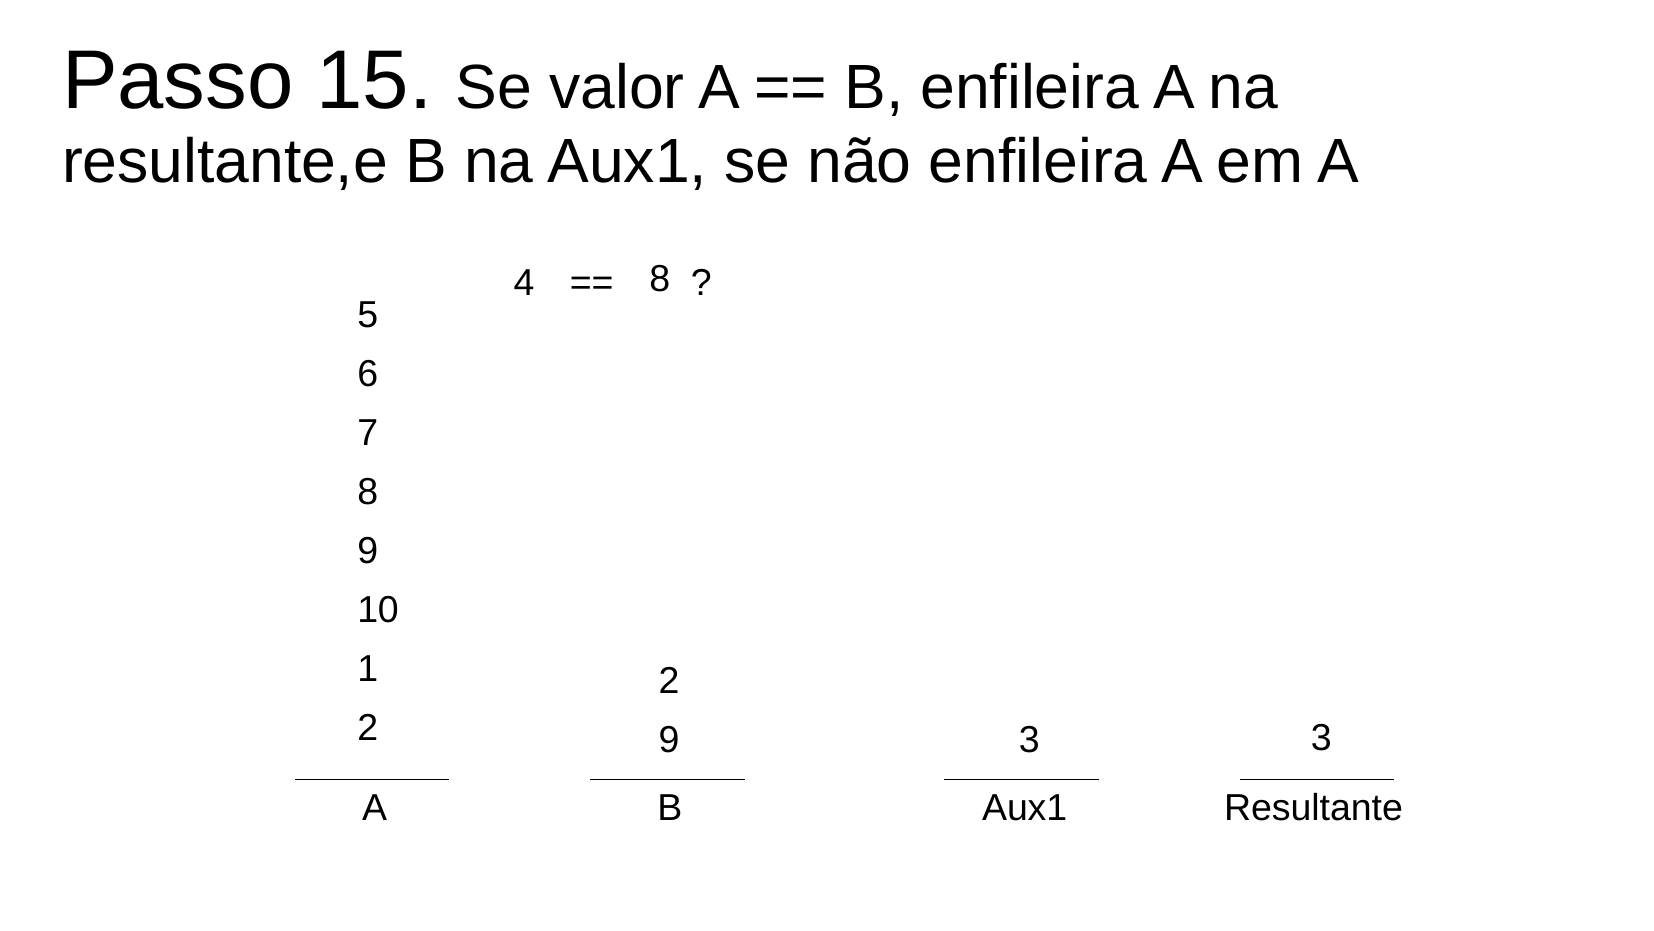

Passo 15. Se valor A == B, enfileira A na resultante,e B na Aux1, se não enfileira A em A
8
4
==
?
5
6
7
8
9
10
1
2
2
3
9
3
A
B
Aux1
Resultante